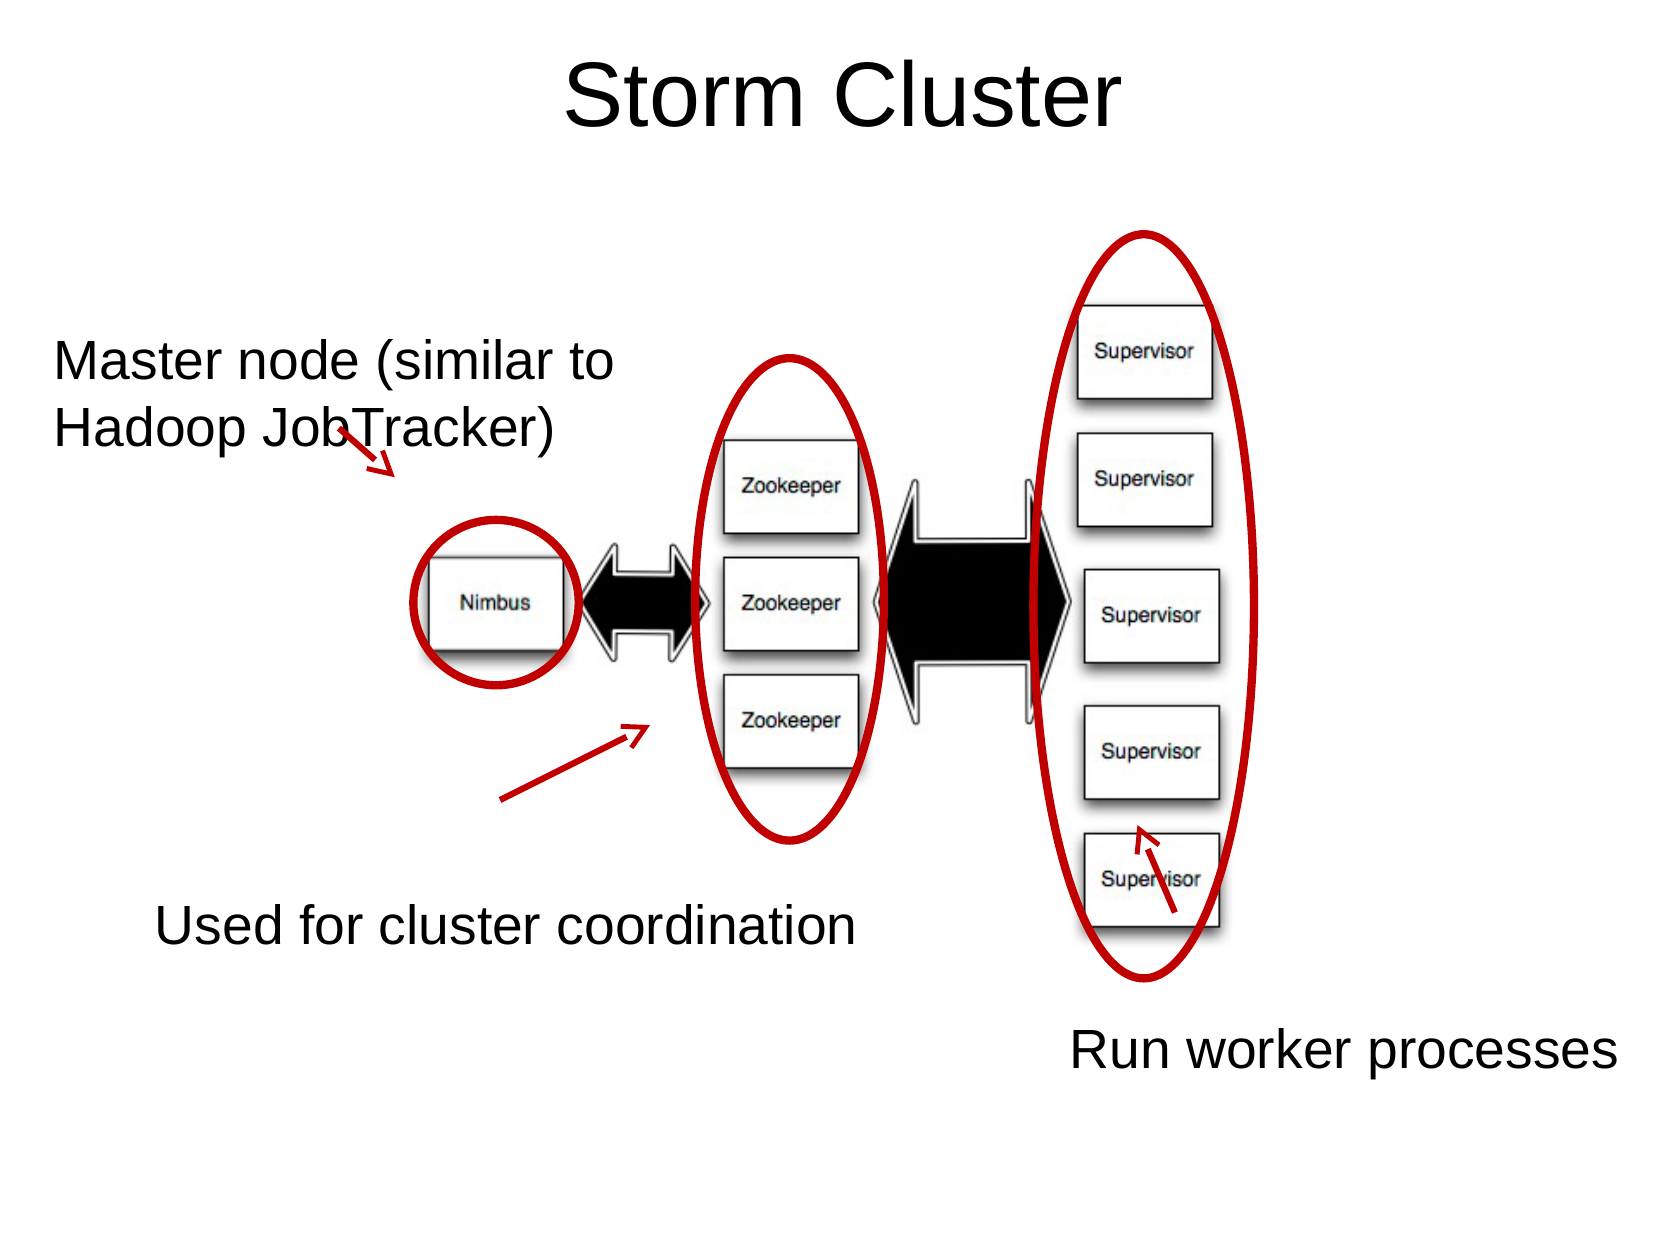

# Storm Cluster
Master node (similar to
Hadoop JobTracker)
Used for cluster coordination
Run worker processes